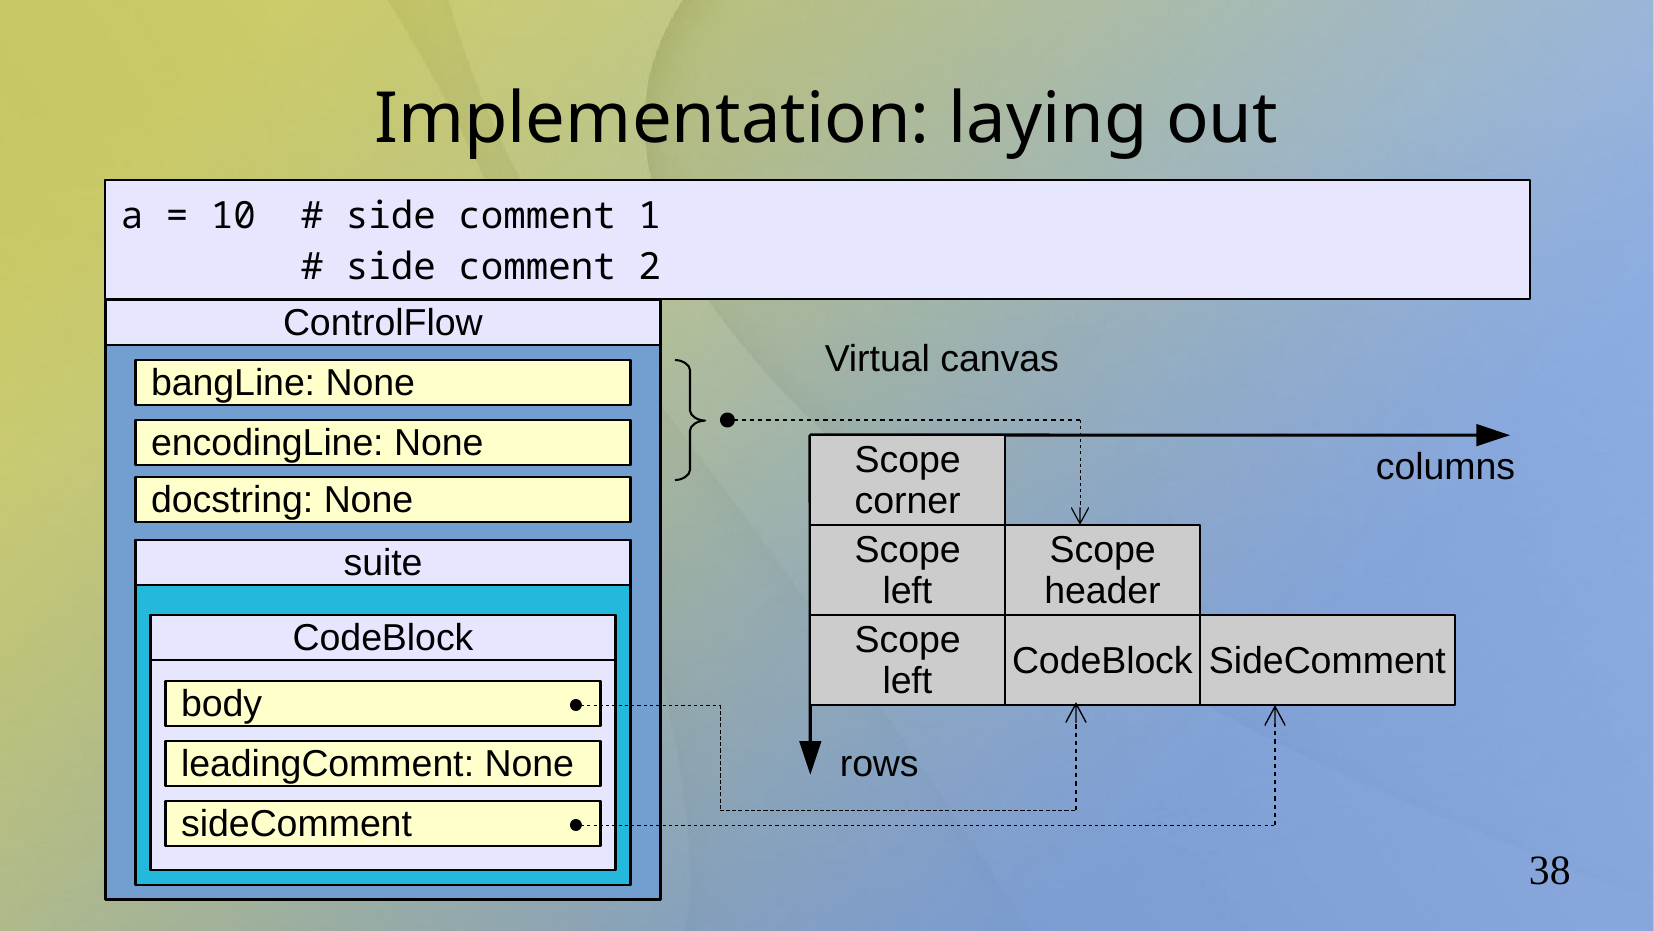

# Implementation: laying out
a = 10 # side comment 1
 # side comment 2
ControlFlow
Virtual canvas
bangLine: None
encodingLine: None
Scope
corner
columns
docstring: None
Scope
left
Scope
header
suite
CodeBlock
body
leadingComment: None
sideComment
Scope
left
CodeBlock
SideComment
rows
38